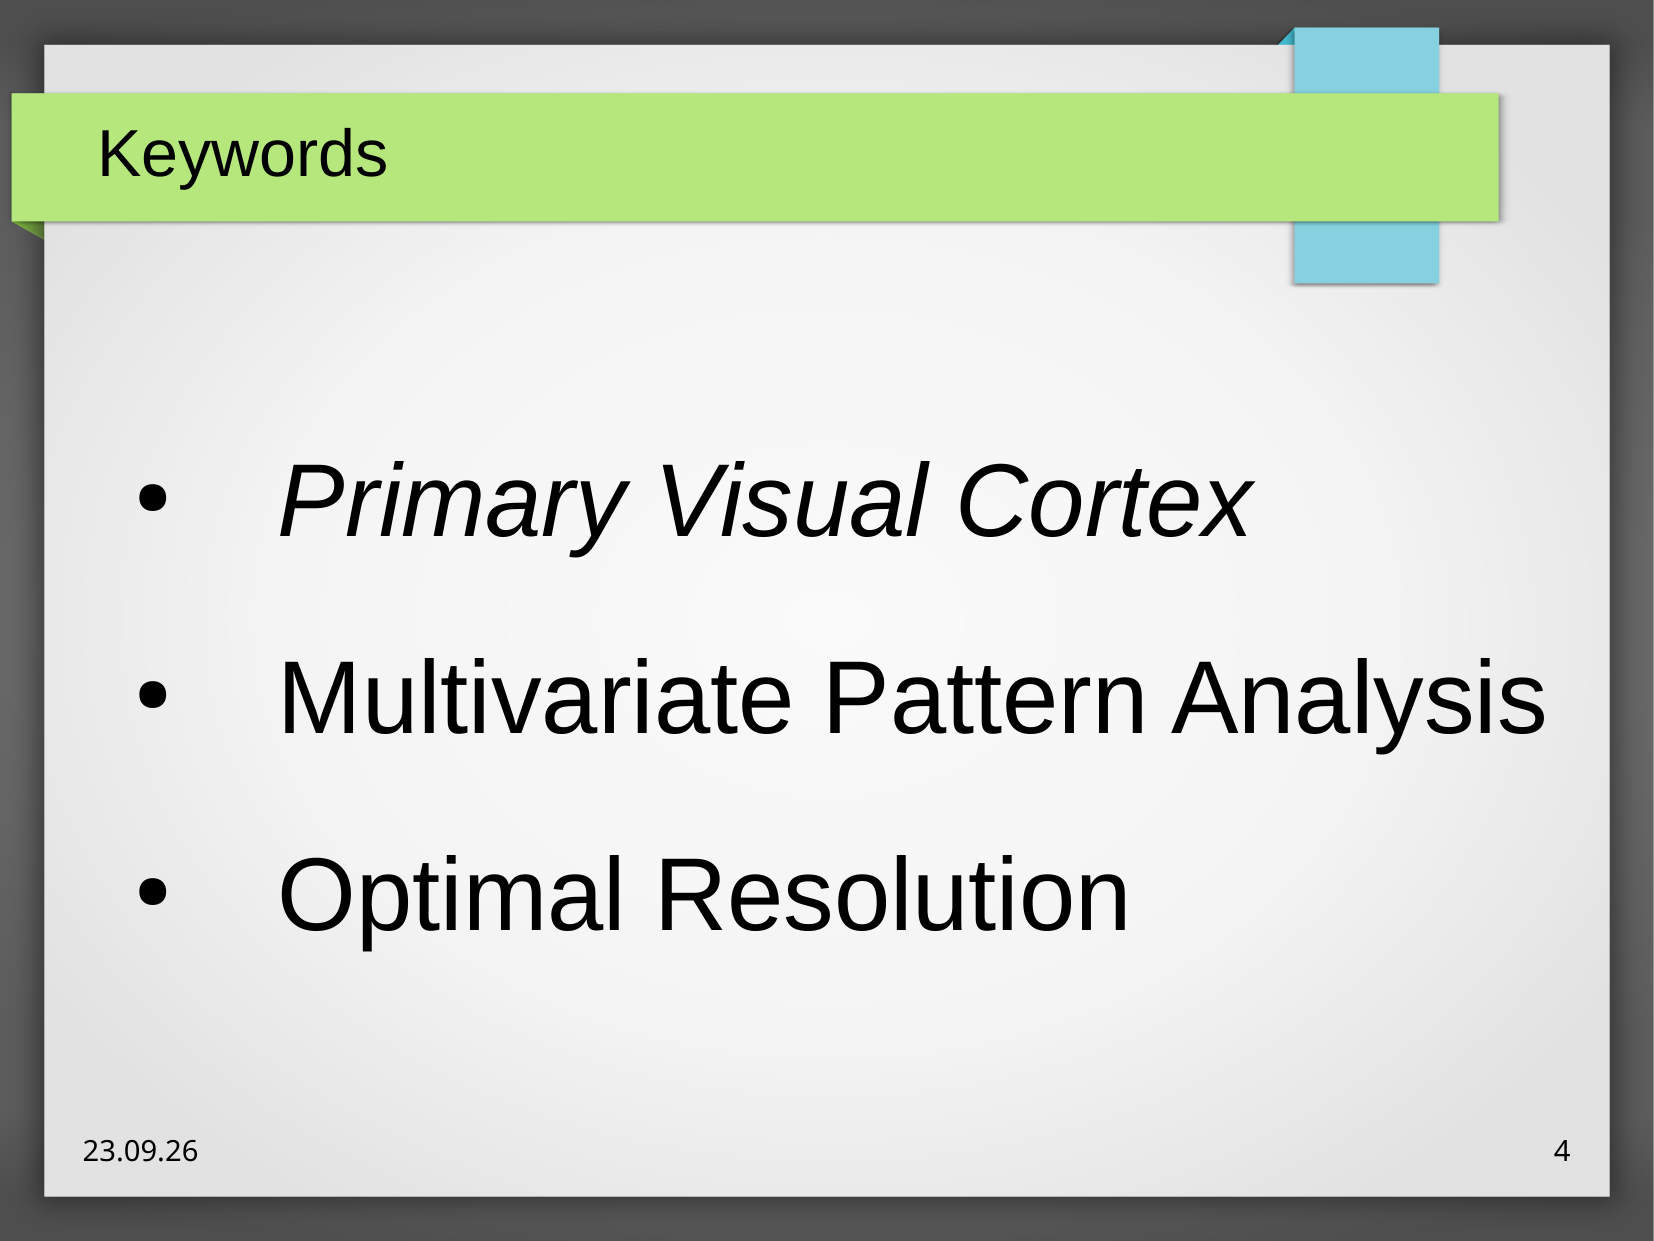

Keywords
Primary Visual Cortex
Multivariate Pattern Analysis
Optimal Resolution
4